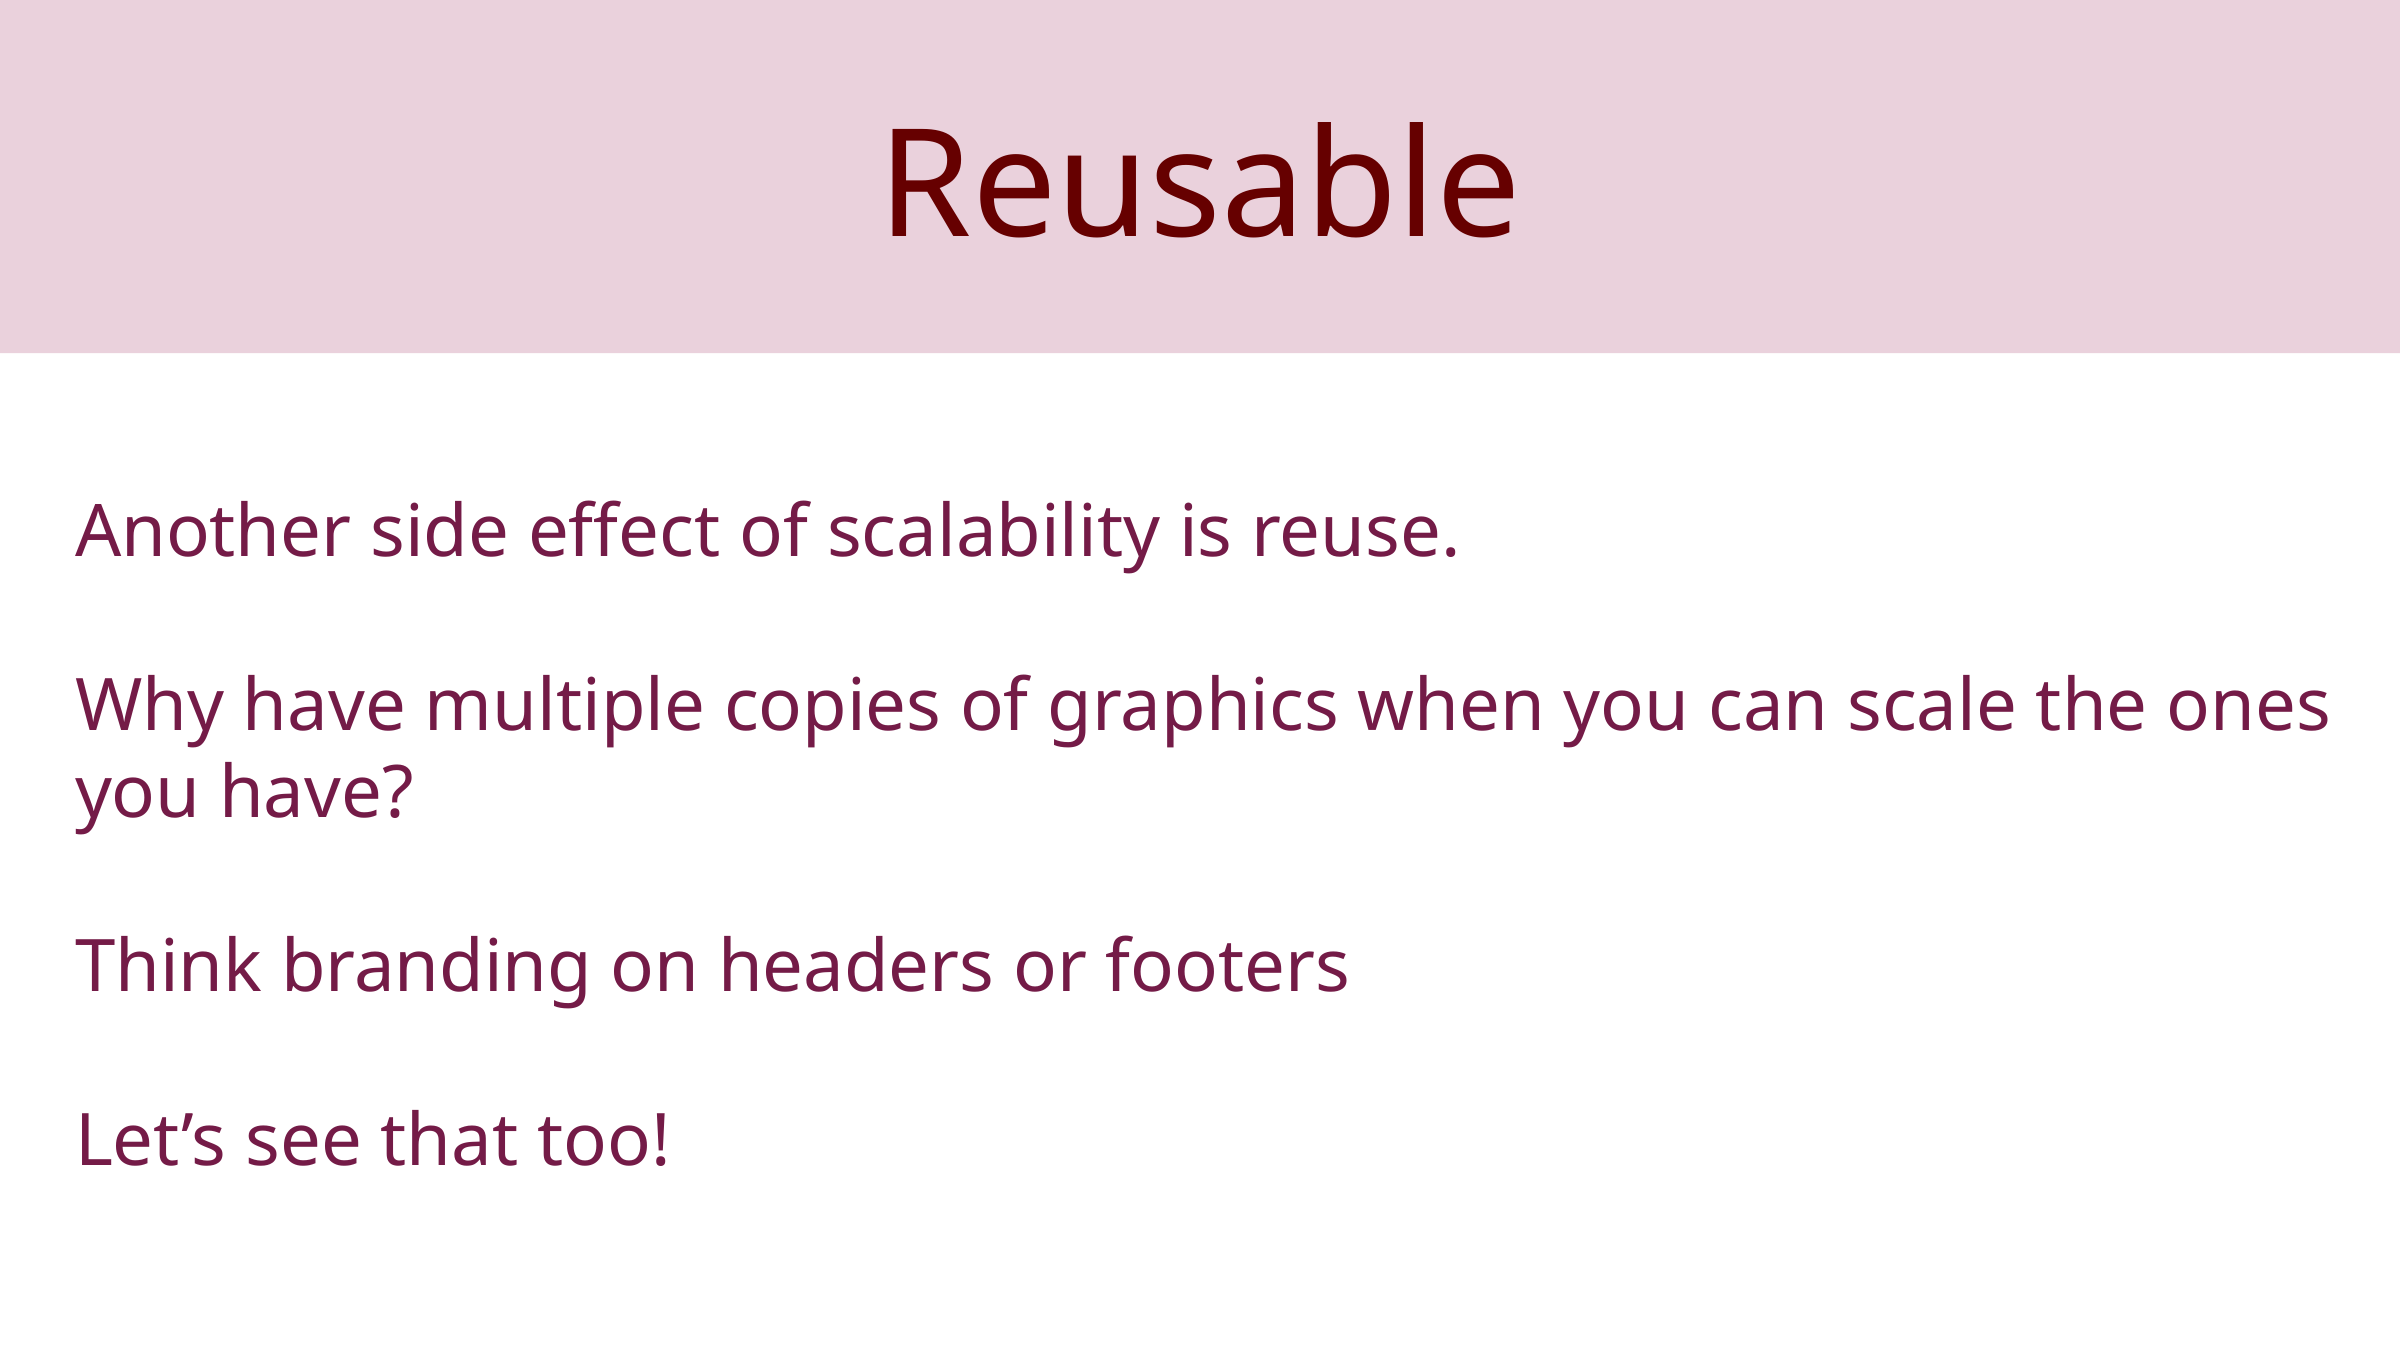

Reusable
Another side effect of scalability is reuse.
Why have multiple copies of graphics when you can scale the ones you have?
Think branding on headers or footers
Let’s see that too!